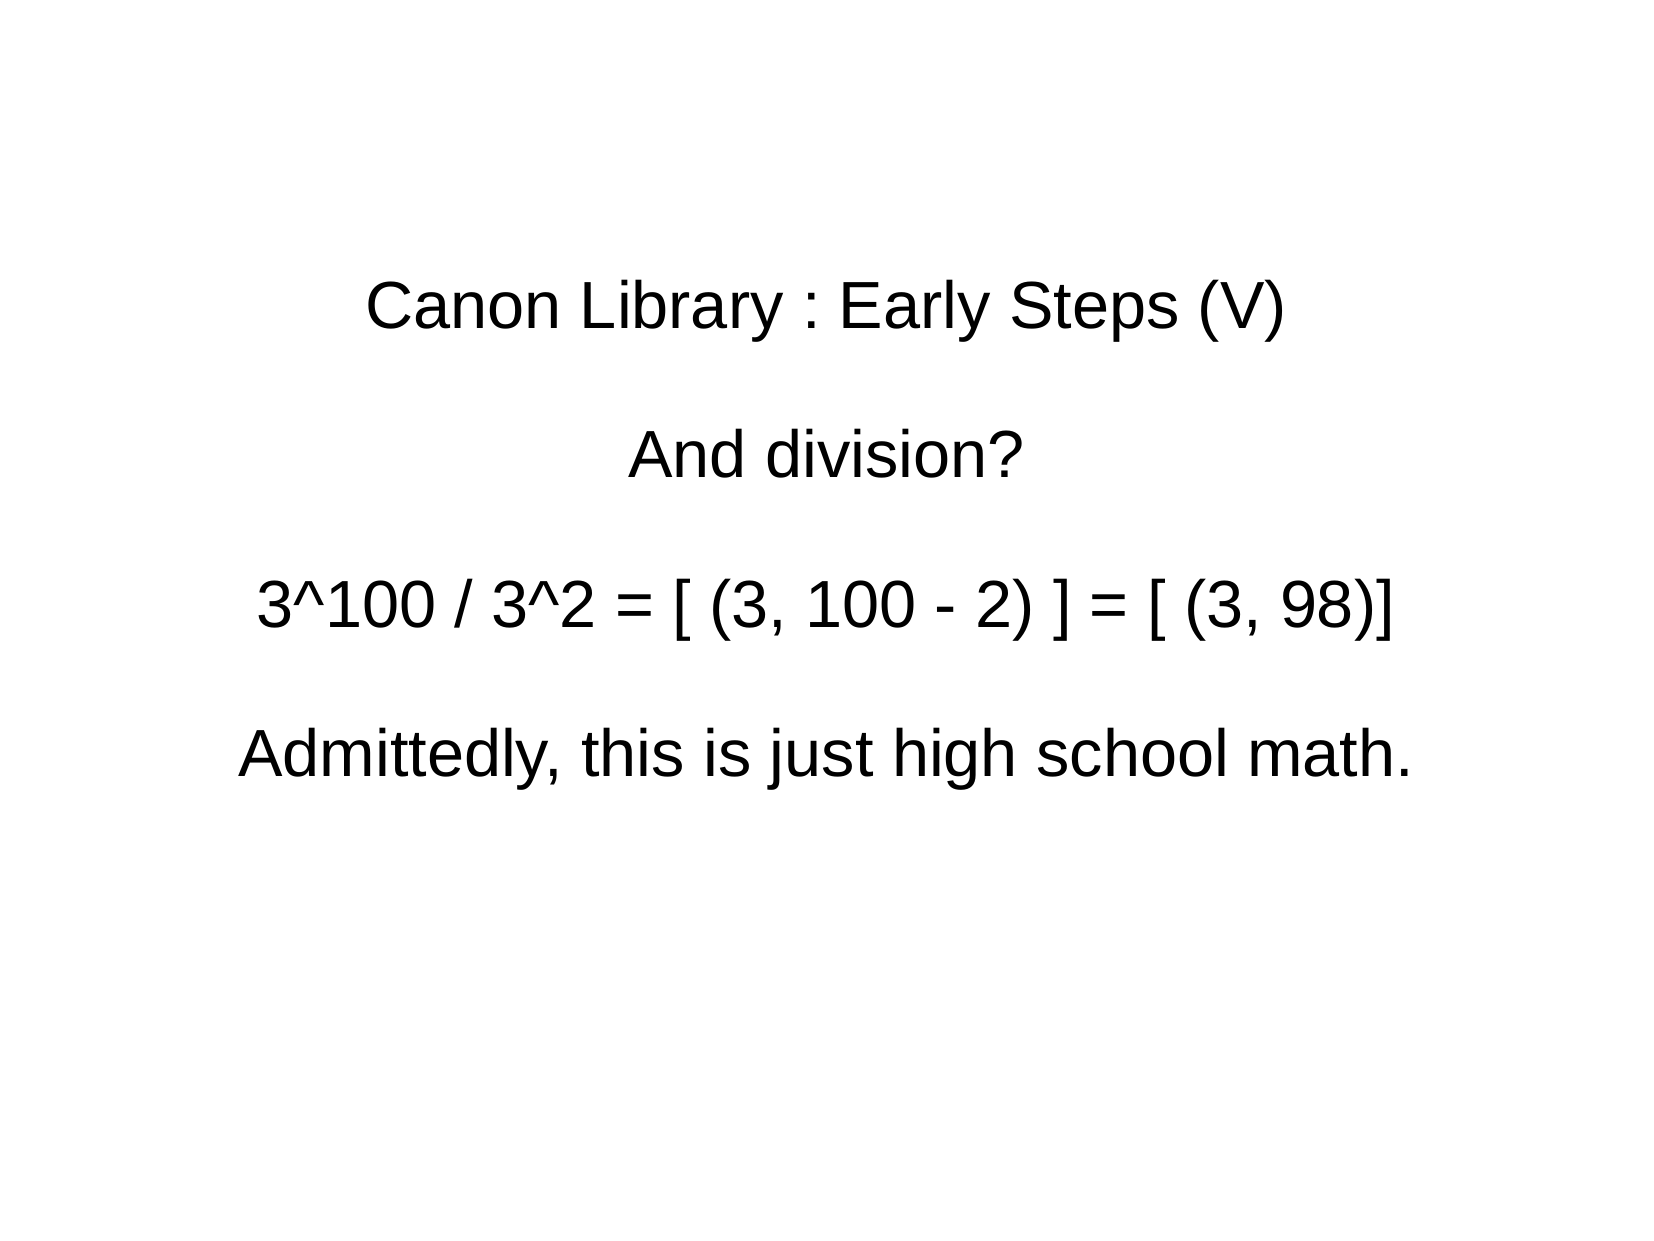

# Canon Library : Early Steps (V)
And division?
3^100 / 3^2 = [ (3, 100 - 2) ] = [ (3, 98)]
Admittedly, this is just high school math.